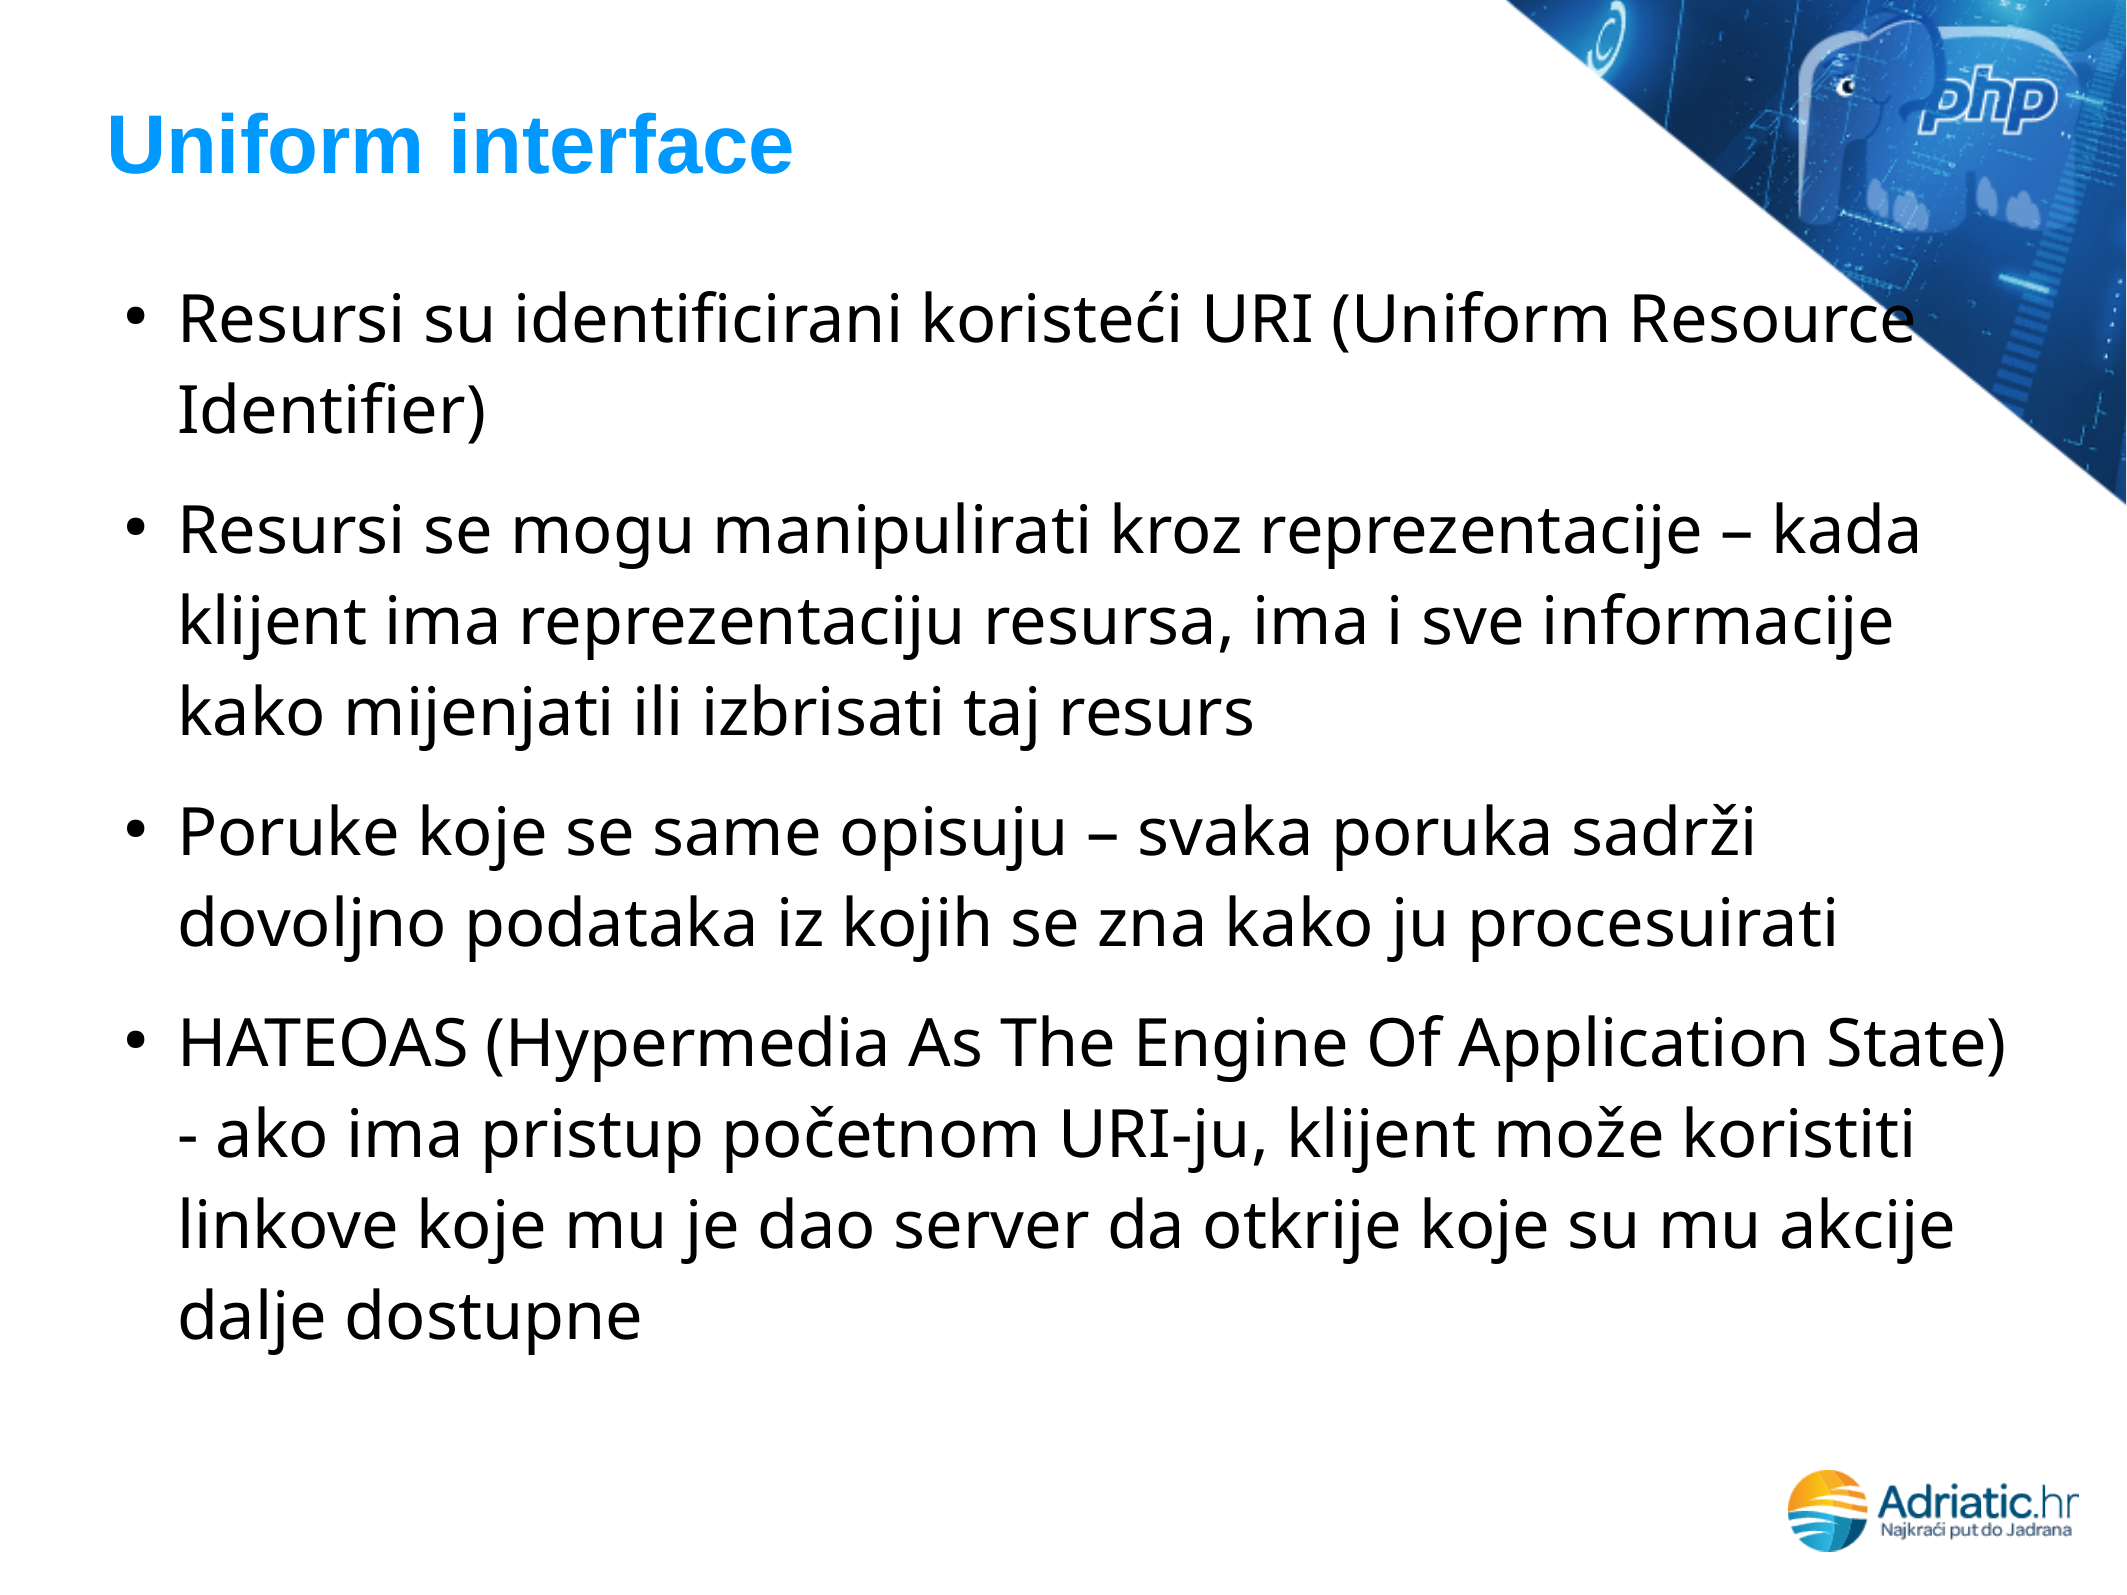

# Uniform interface
Resursi su identificirani koristeći URI (Uniform Resource Identifier)
Resursi se mogu manipulirati kroz reprezentacije – kada klijent ima reprezentaciju resursa, ima i sve informacije kako mijenjati ili izbrisati taj resurs
Poruke koje se same opisuju – svaka poruka sadrži dovoljno podataka iz kojih se zna kako ju procesuirati
HATEOAS (Hypermedia As The Engine Of Application State) - ako ima pristup početnom URI-ju, klijent može koristiti linkove koje mu je dao server da otkrije koje su mu akcije dalje dostupne